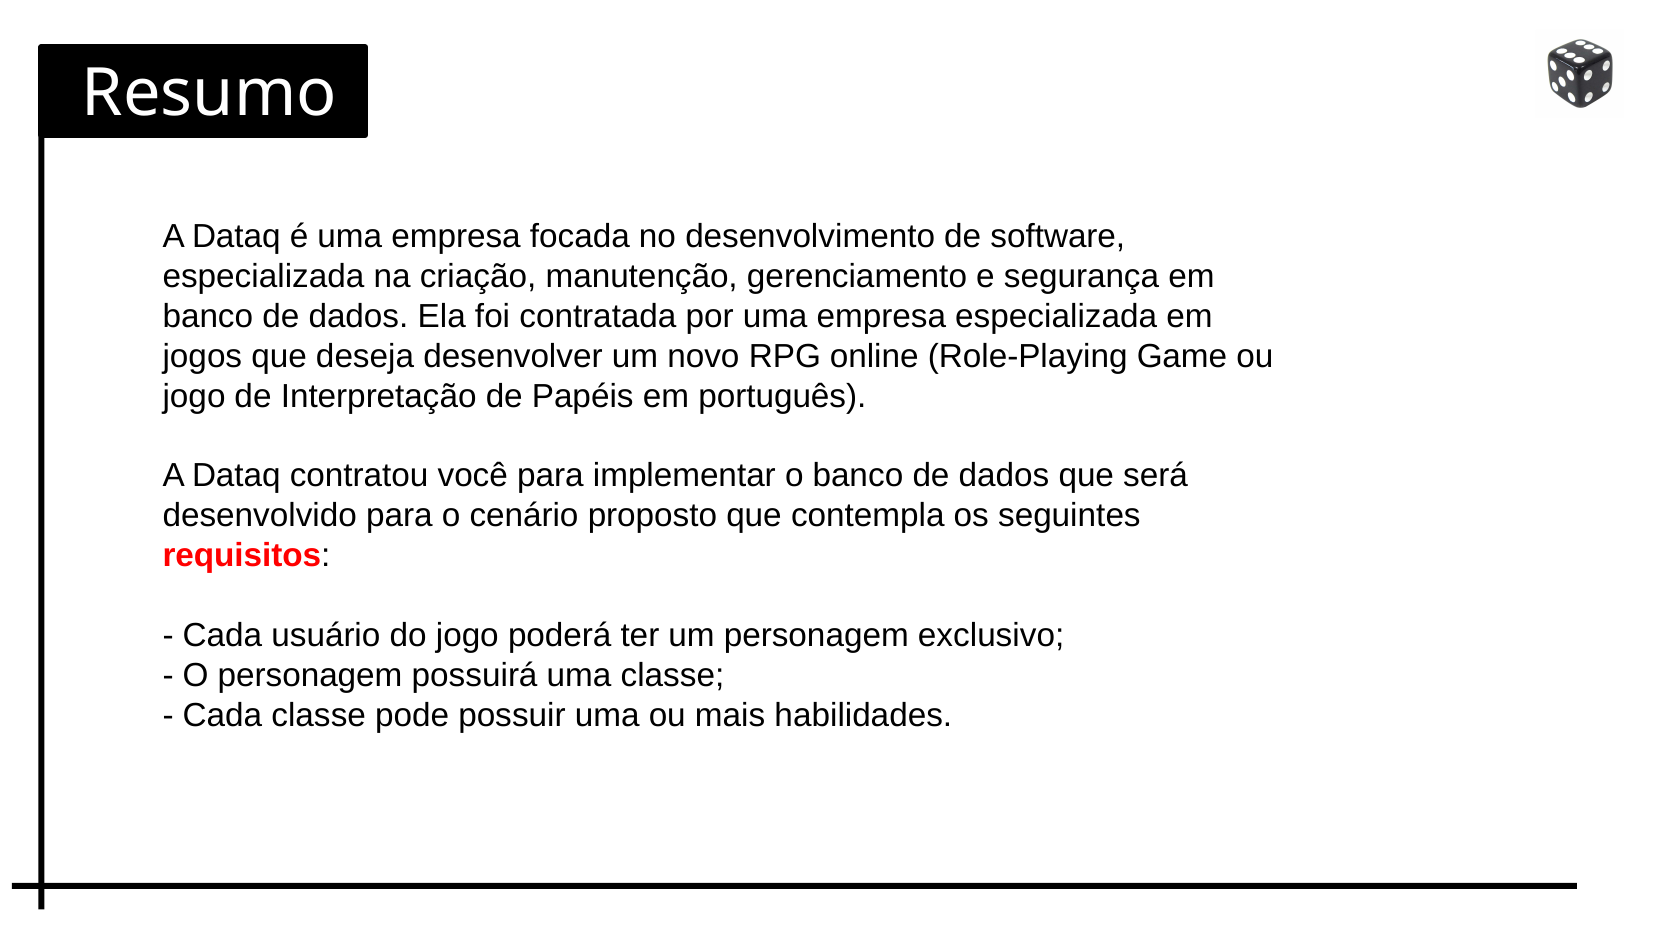

Resumo
A Dataq é uma empresa focada no desenvolvimento de software, especializada na criação, manutenção, gerenciamento e segurança em banco de dados. Ela foi contratada por uma empresa especializada em jogos que deseja desenvolver um novo RPG online (Role-Playing Game ou jogo de Interpretação de Papéis em português).
A Dataq contratou você para implementar o banco de dados que será desenvolvido para o cenário proposto que contempla os seguintes requisitos:
- Cada usuário do jogo poderá ter um personagem exclusivo;
- O personagem possuirá uma classe;
- Cada classe pode possuir uma ou mais habilidades.